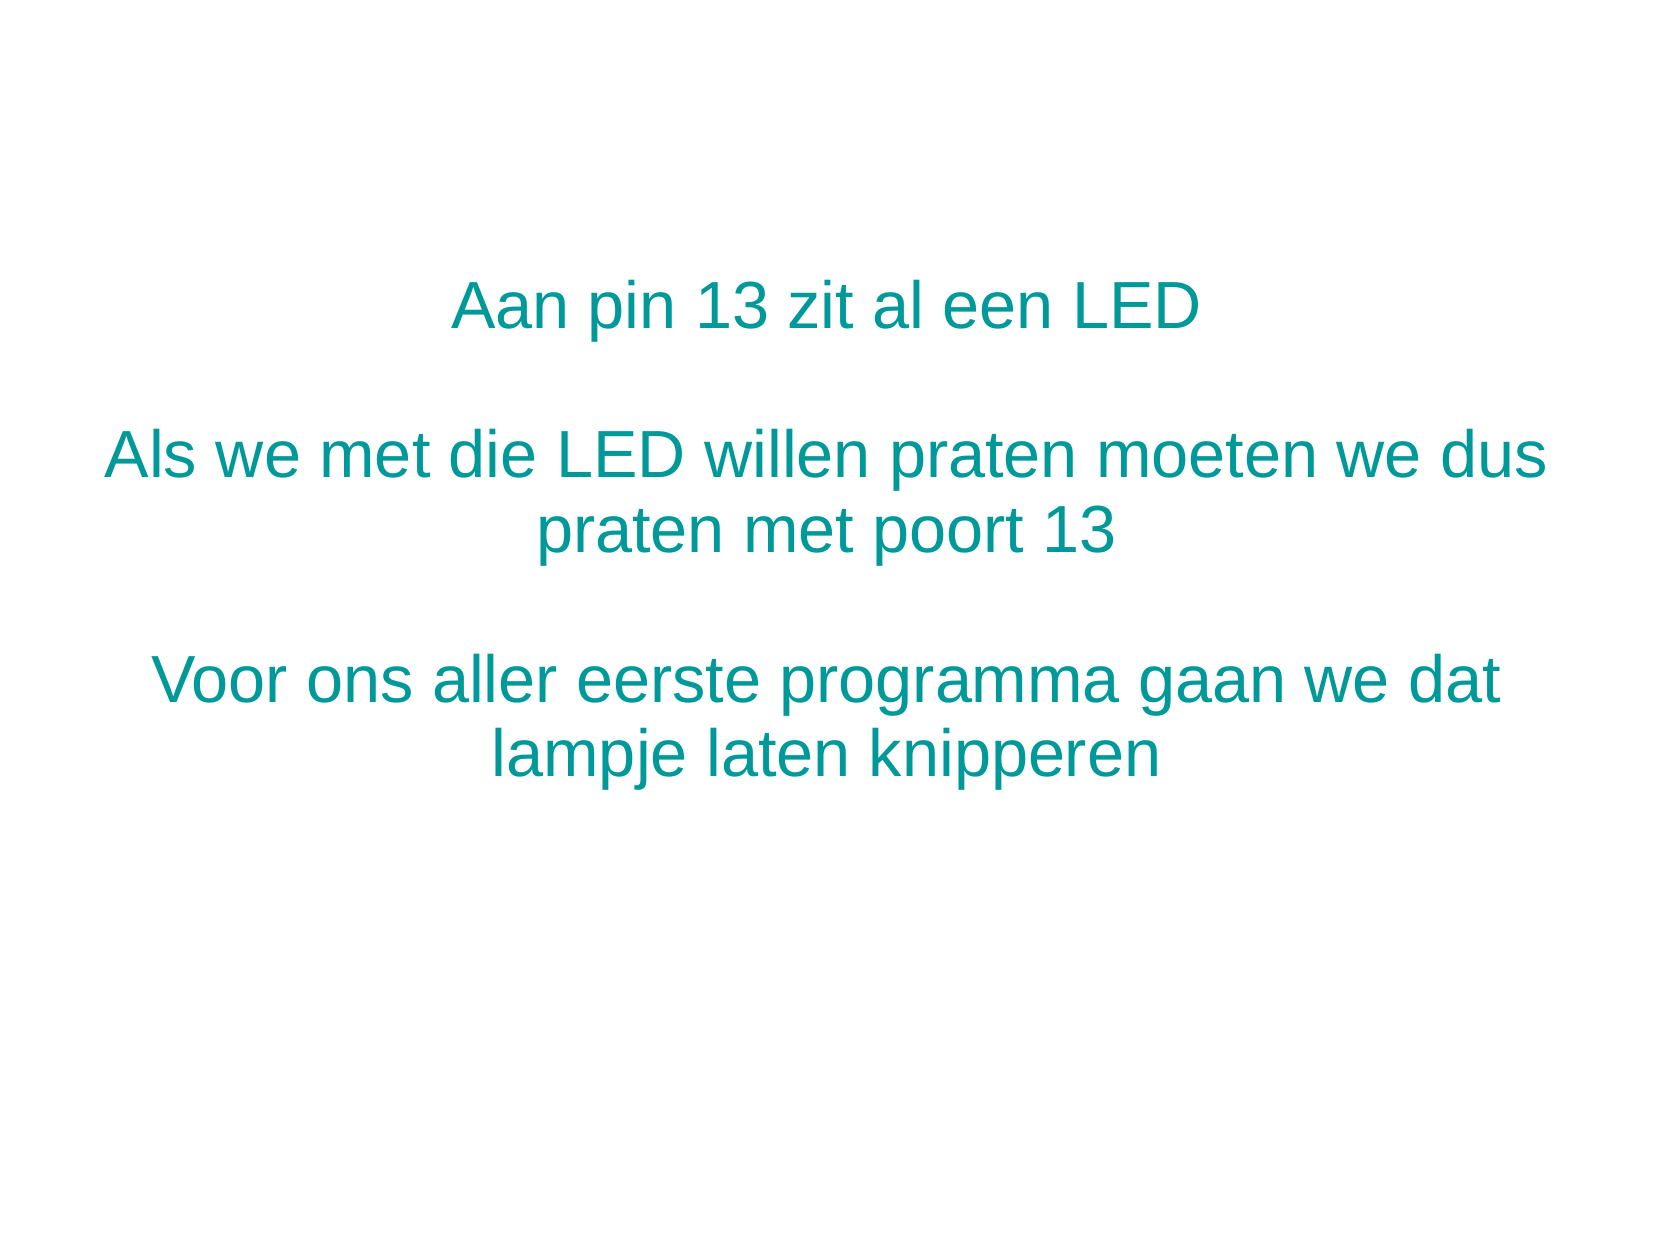

# Aan pin 13 zit al een LED
Als we met die LED willen praten moeten we dus praten met poort 13
Voor ons aller eerste programma gaan we dat lampje laten knipperen